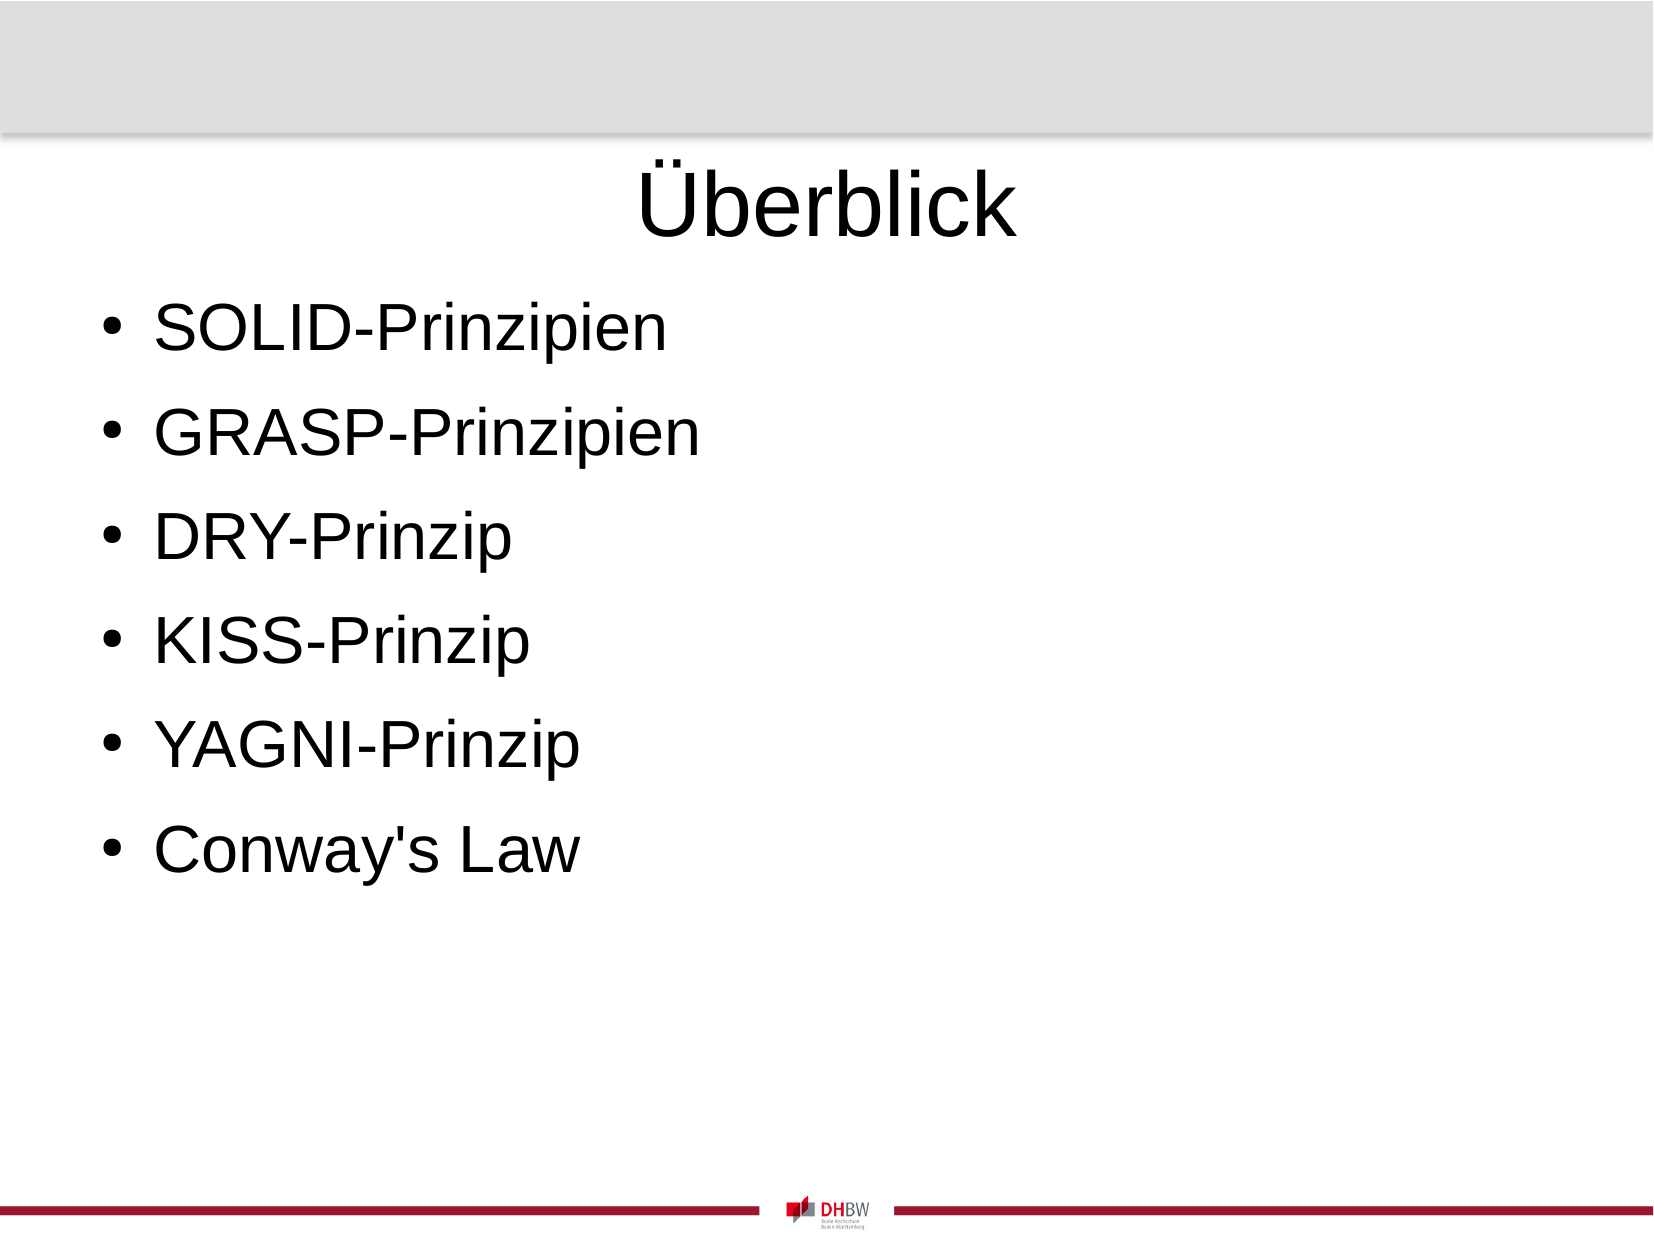

# Überblick
SOLID-Prinzipien
GRASP-Prinzipien
DRY-Prinzip
KISS-Prinzip
YAGNI-Prinzip
Conway's Law